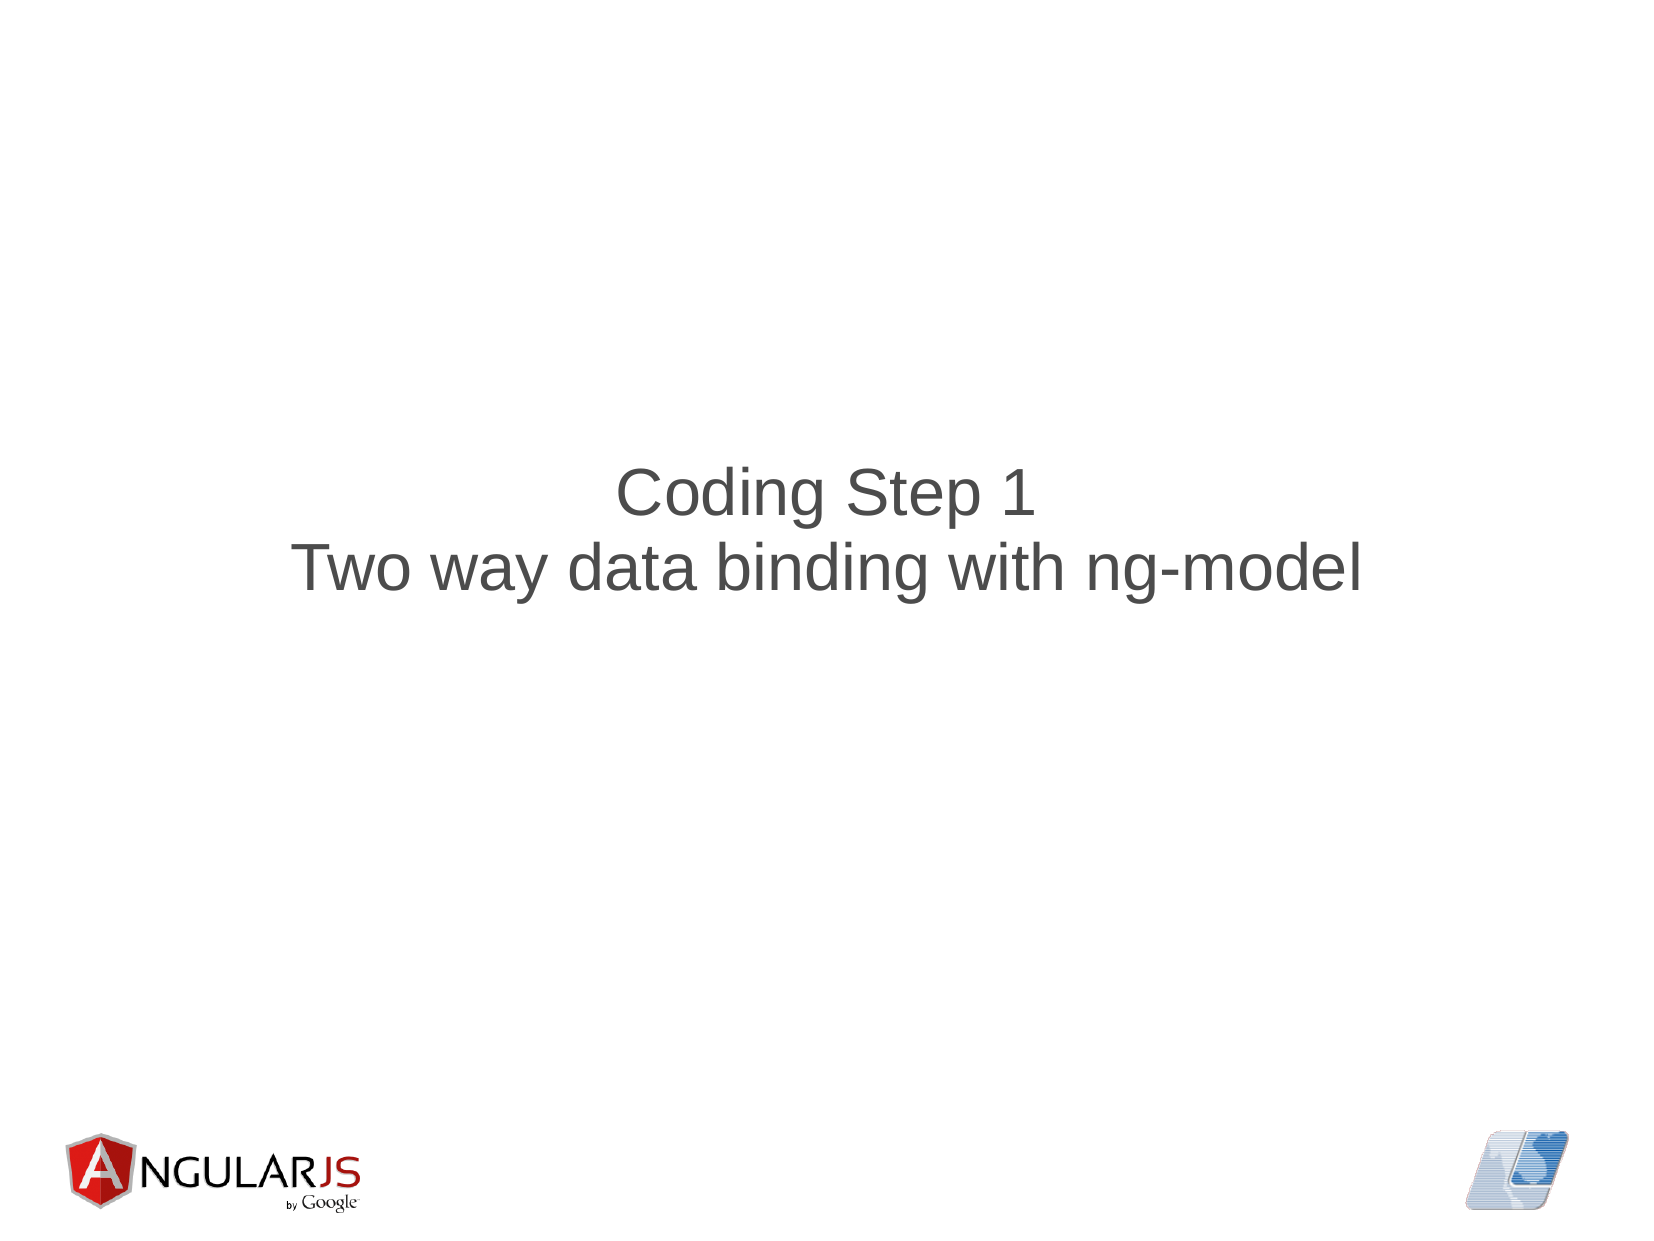

# Coding Step 1
Two way data binding with ng-model